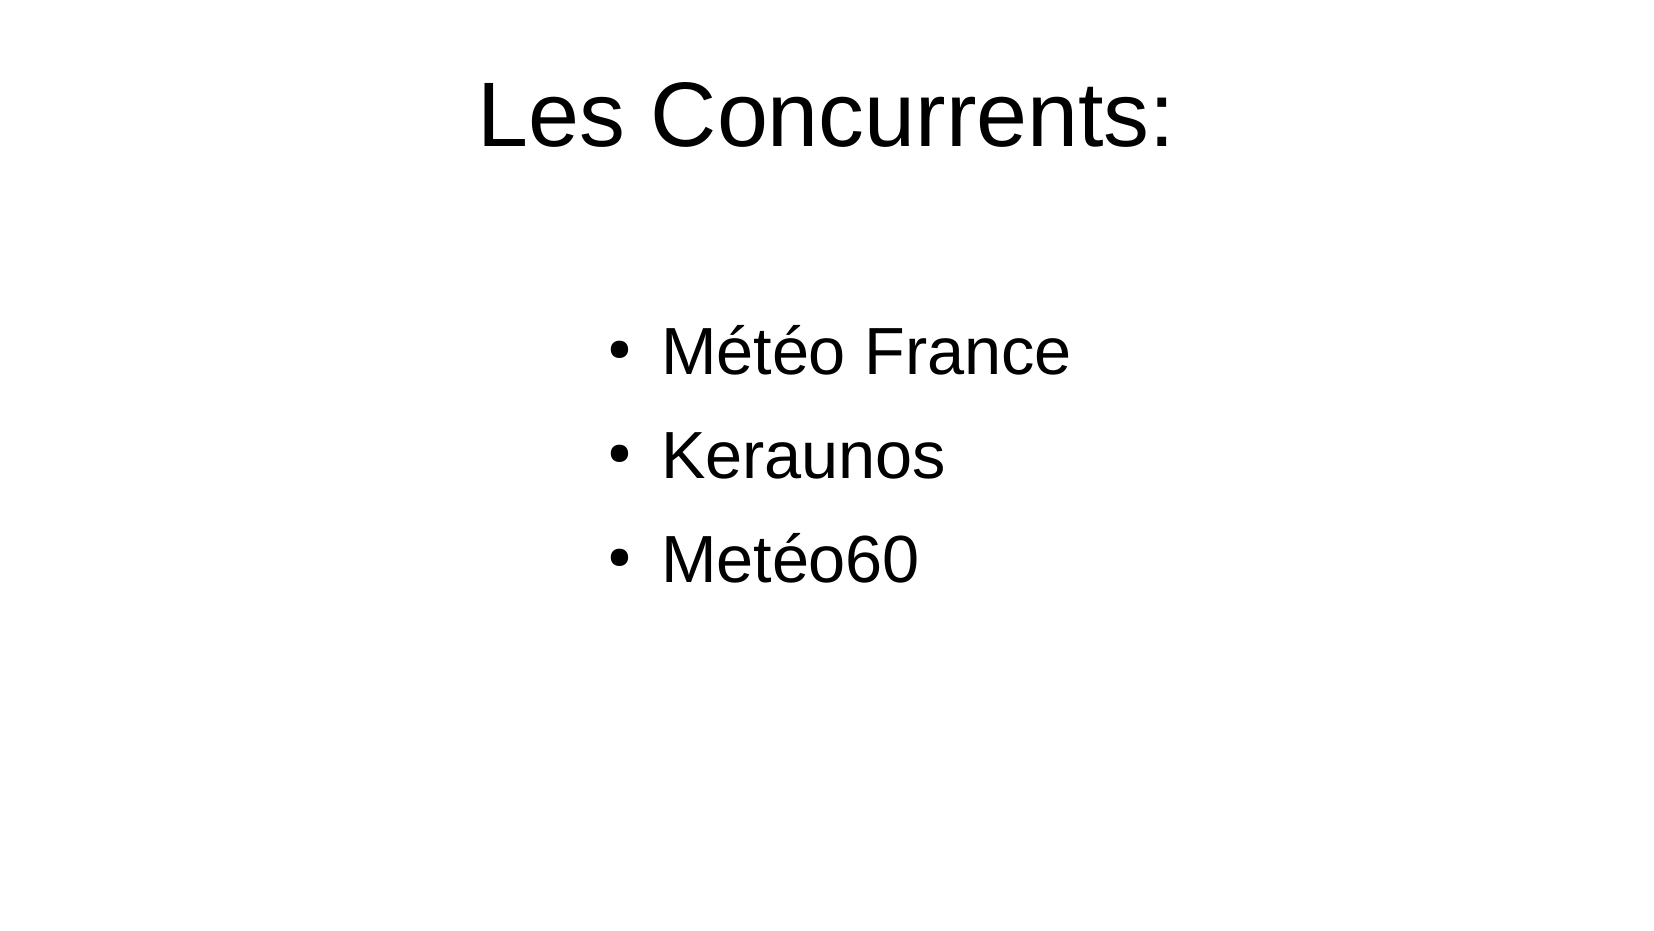

# Les Concurrents:
Météo France
Keraunos
Metéo60